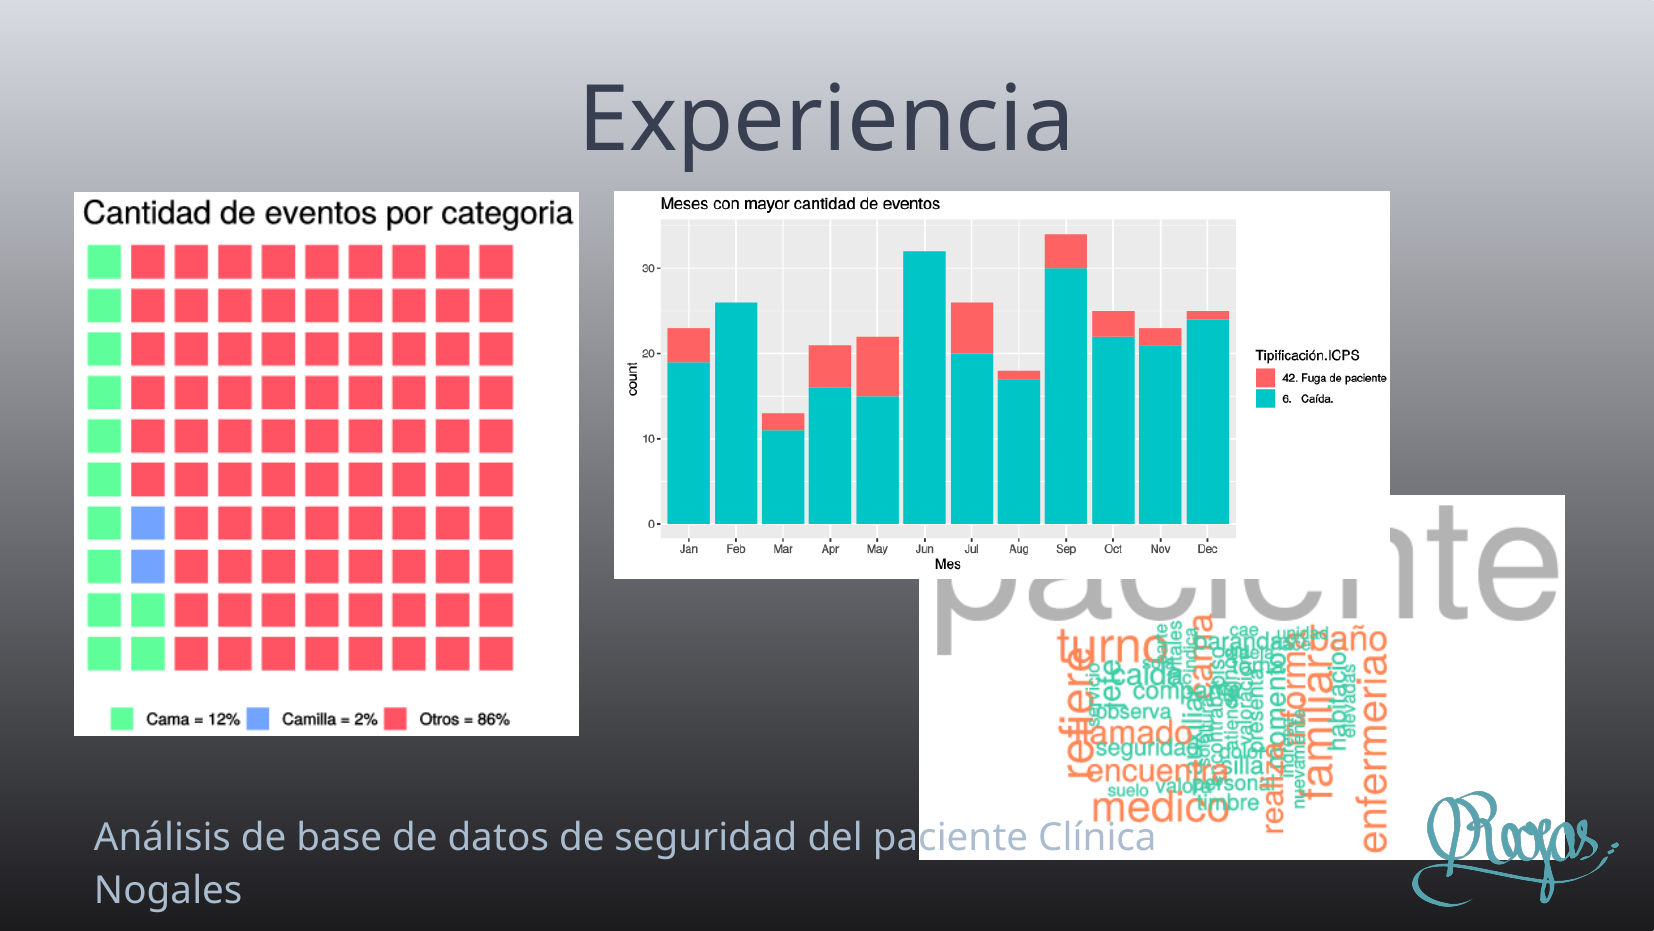

# Experiencia
Análisis de base de datos de seguridad del paciente Clínica Nogales